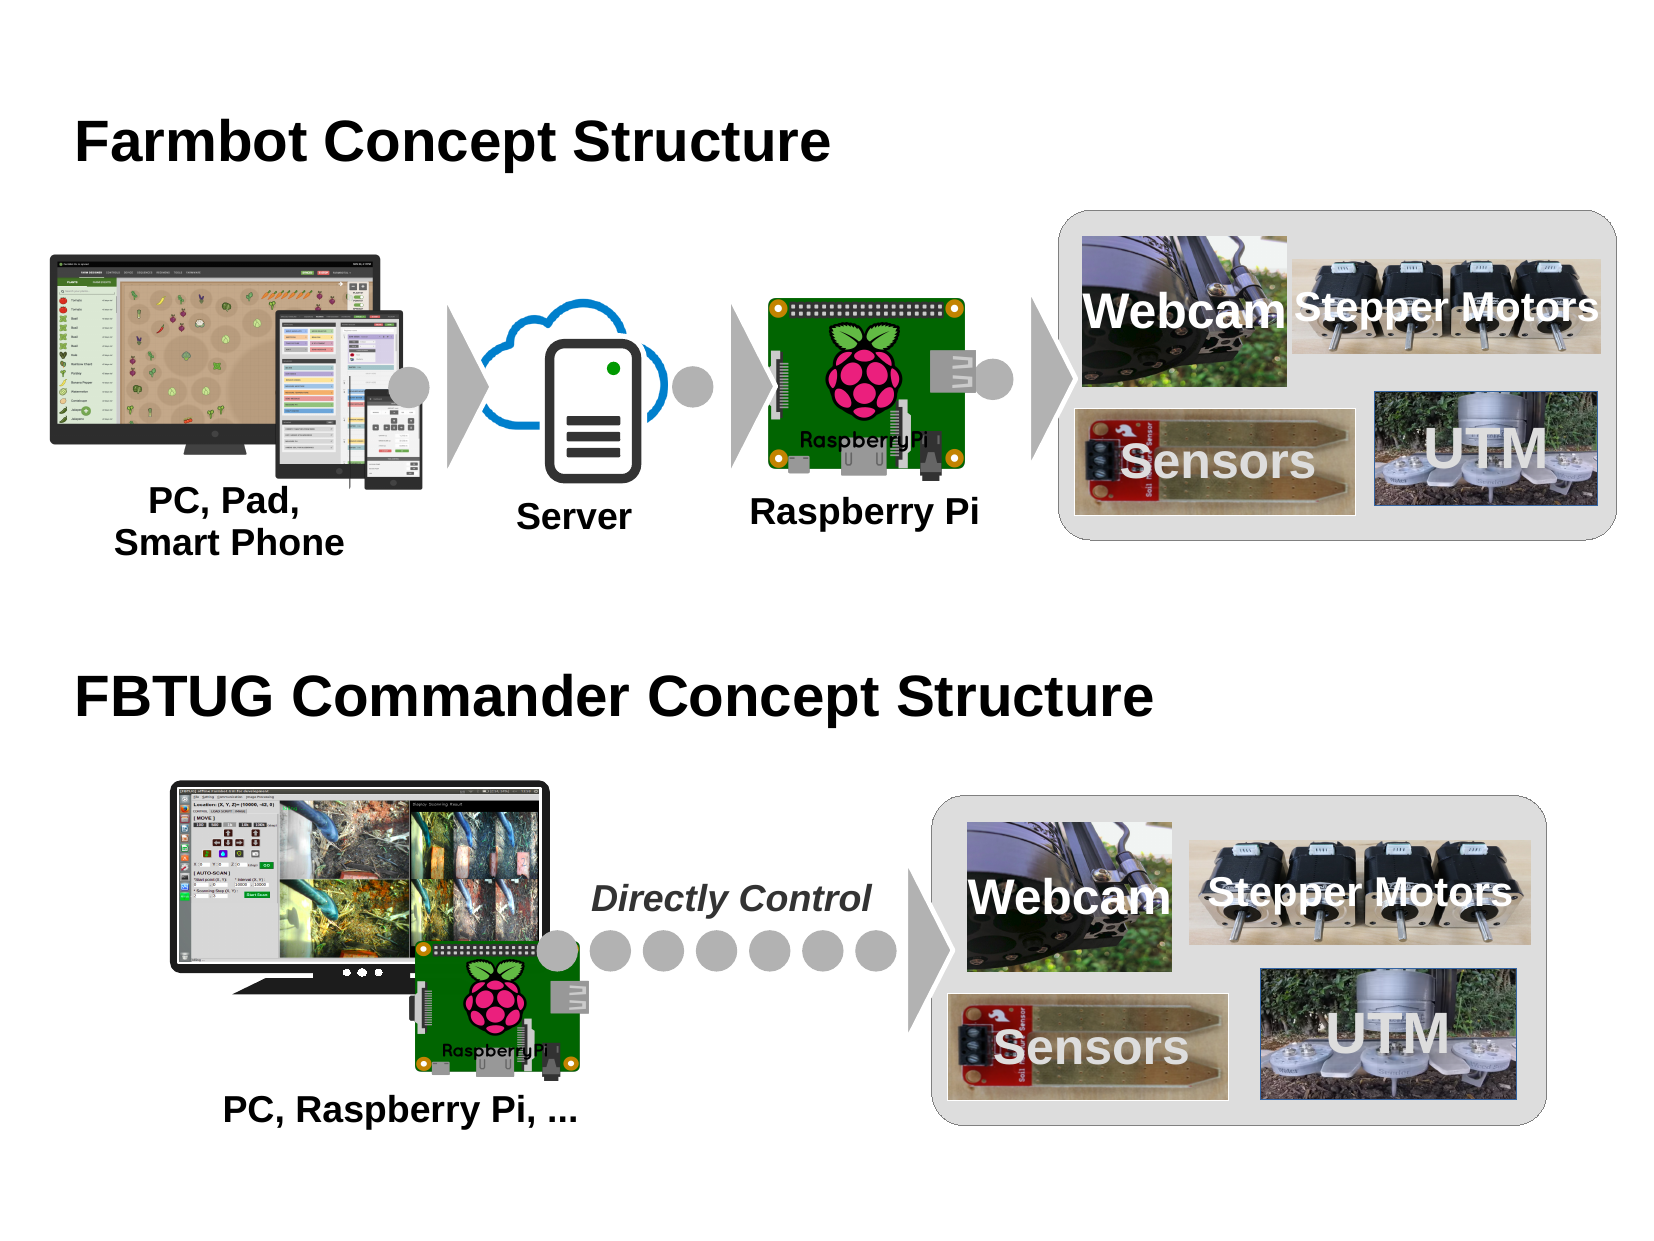

Farmbot Concept Structure
Webcam
Stepper Motors
UTM
Sensors
PC, Pad,
Smart Phone
Raspberry Pi
Server
FBTUG Commander Concept Structure
Webcam
Stepper Motors
Directly Control
UTM
Sensors
PC, Raspberry Pi, ...